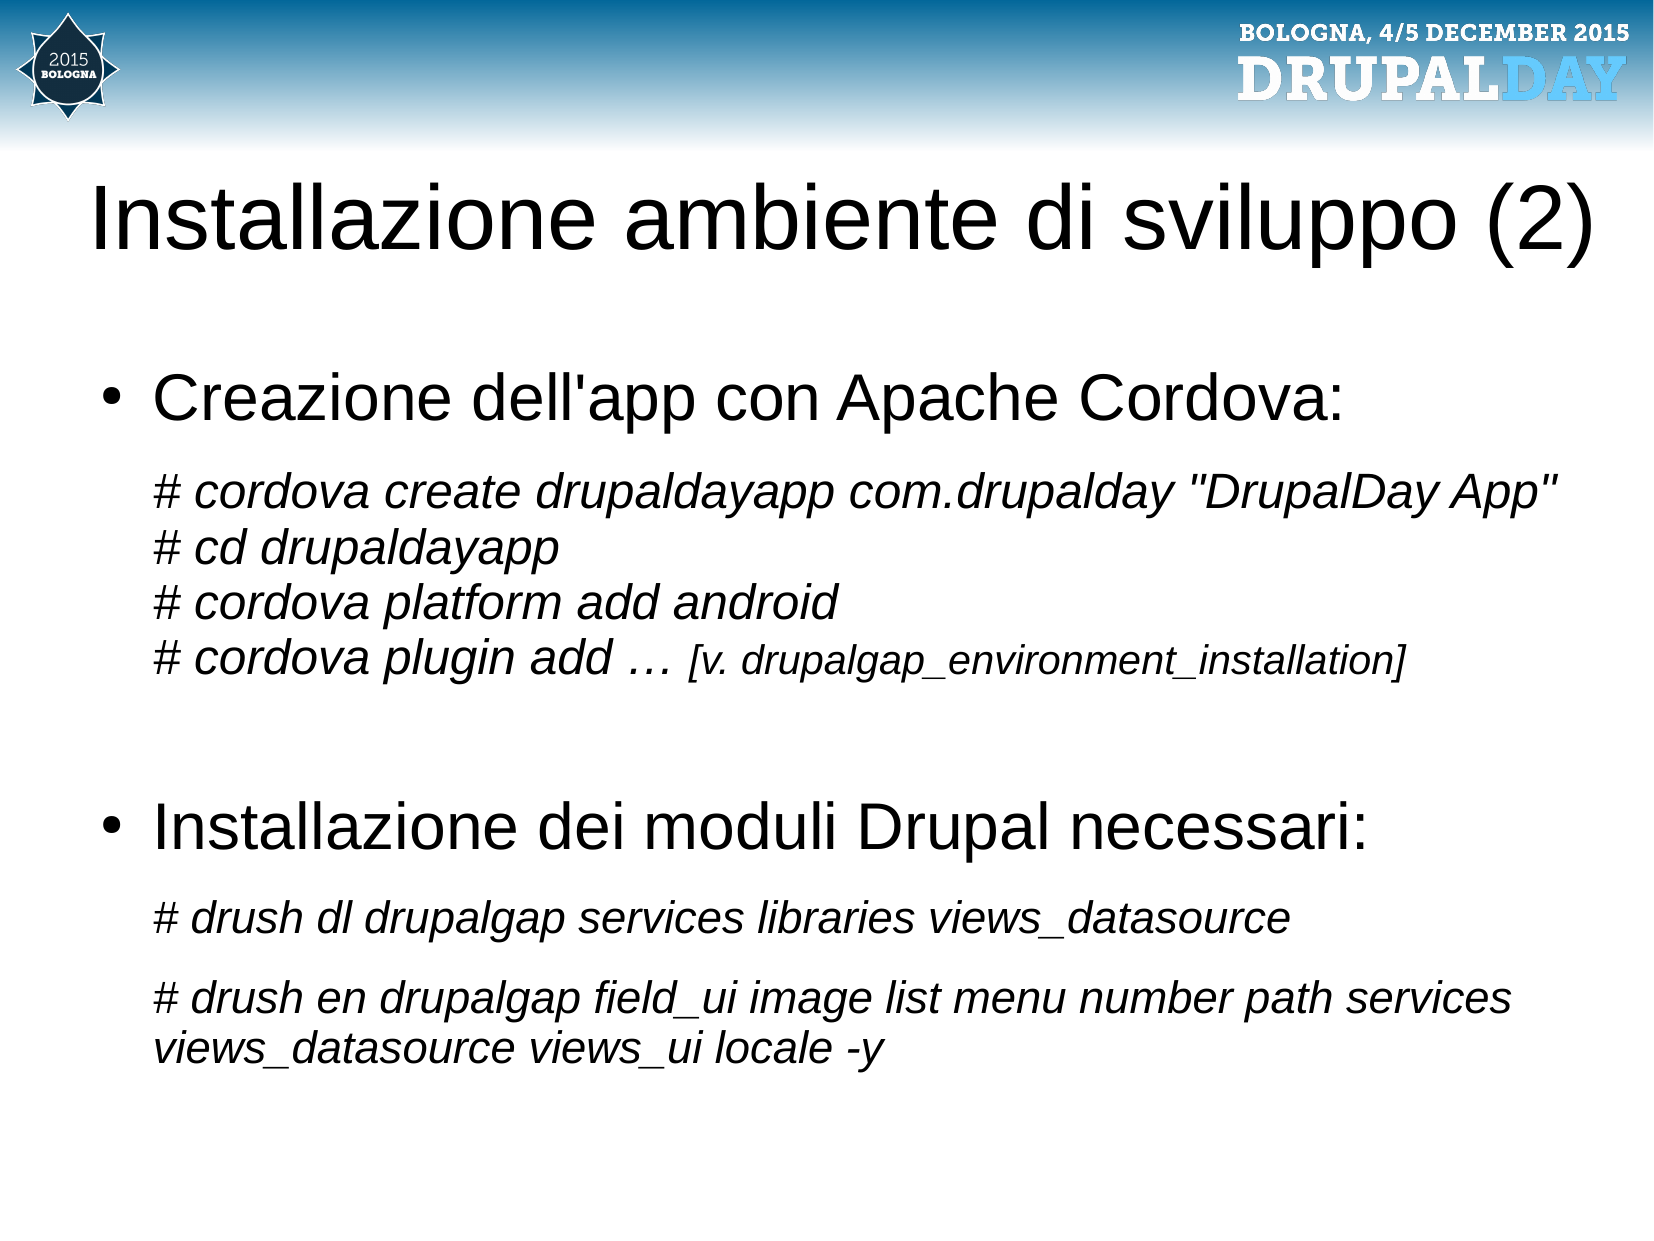

# Installazione ambiente di sviluppo (2)
Creazione dell'app con Apache Cordova:
# cordova create drupaldayapp com.drupalday "DrupalDay App" # cd drupaldayapp # cordova platform add android # cordova plugin add … [v. drupalgap_environment_installation]
Installazione dei moduli Drupal necessari:
# drush dl drupalgap services libraries views_datasource
# drush en drupalgap field_ui image list menu number path services views_datasource views_ui locale -y